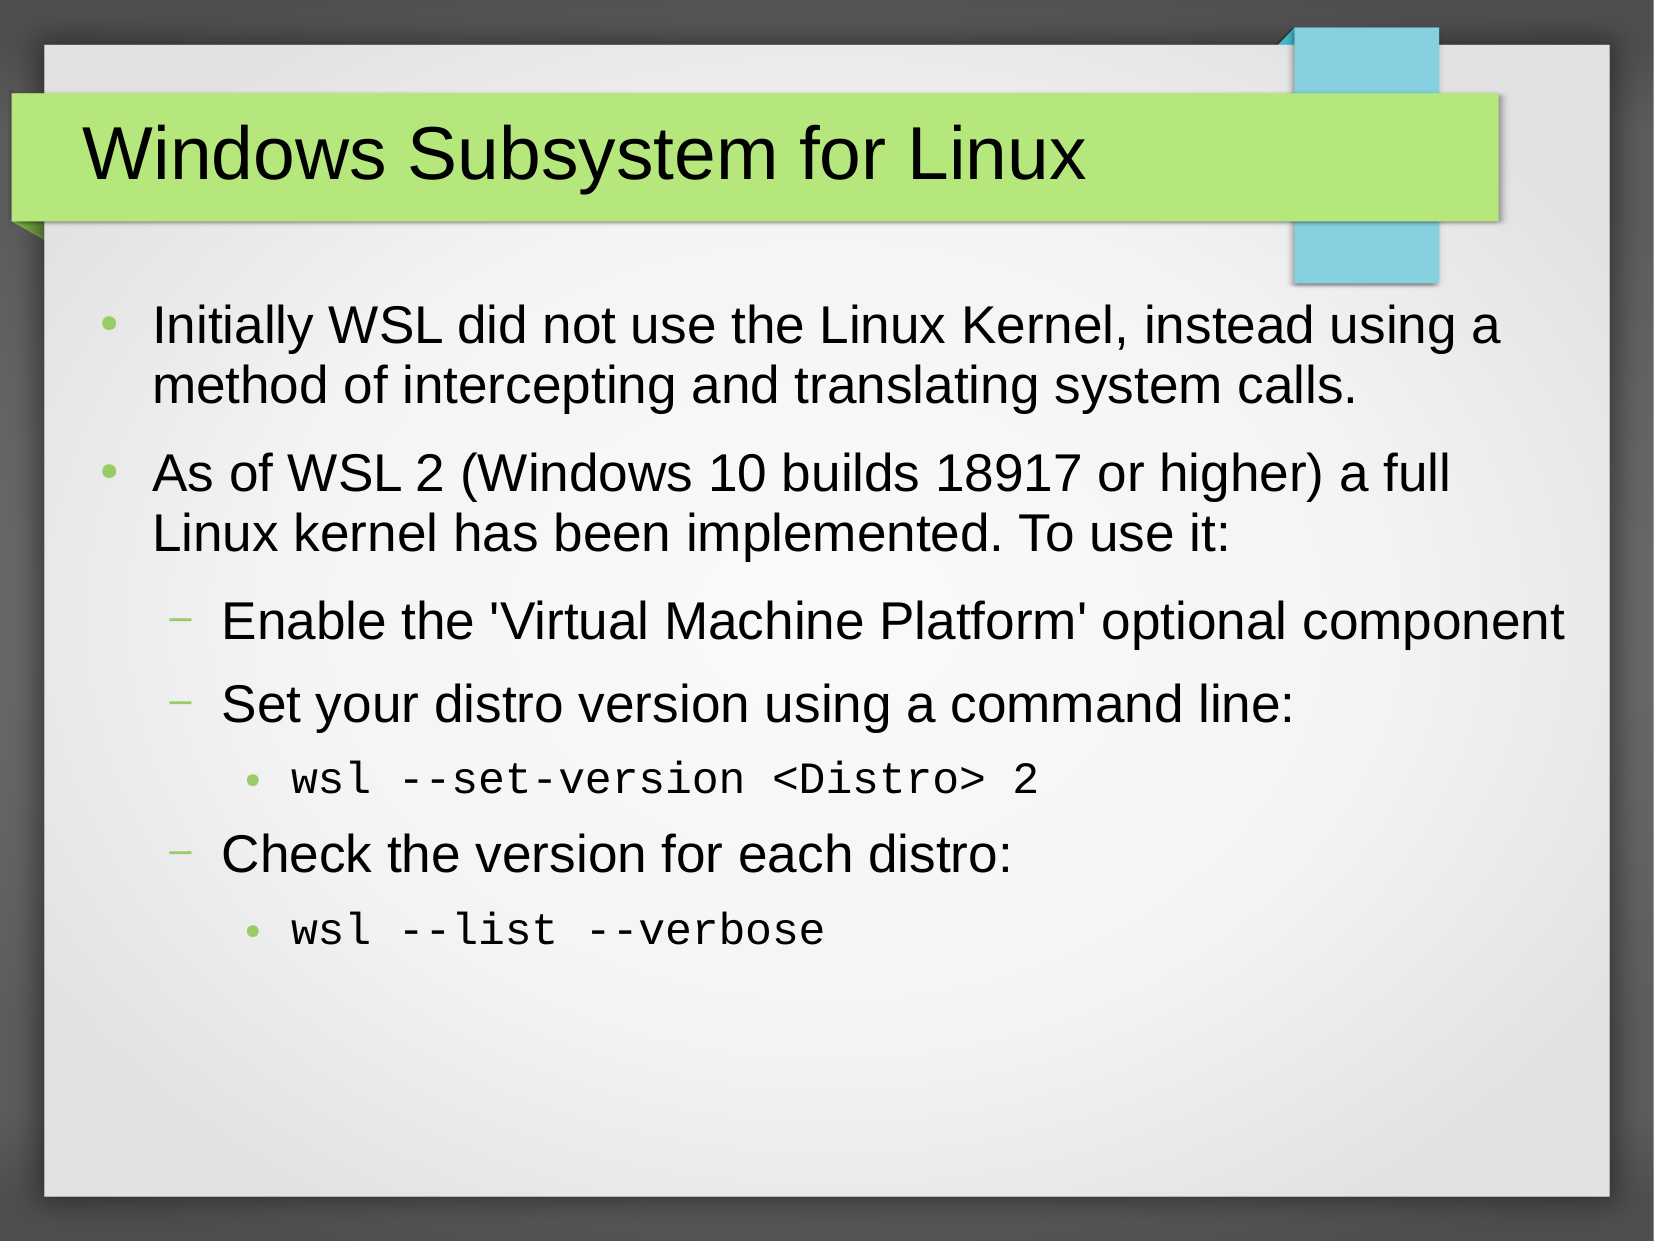

# Windows Subsystem for Linux
Initially WSL did not use the Linux Kernel, instead using a method of intercepting and translating system calls.
As of WSL 2 (Windows 10 builds 18917 or higher) a full Linux kernel has been implemented. To use it:
Enable the 'Virtual Machine Platform' optional component
Set your distro version using a command line:
wsl --set-version <Distro> 2
Check the version for each distro:
wsl --list --verbose